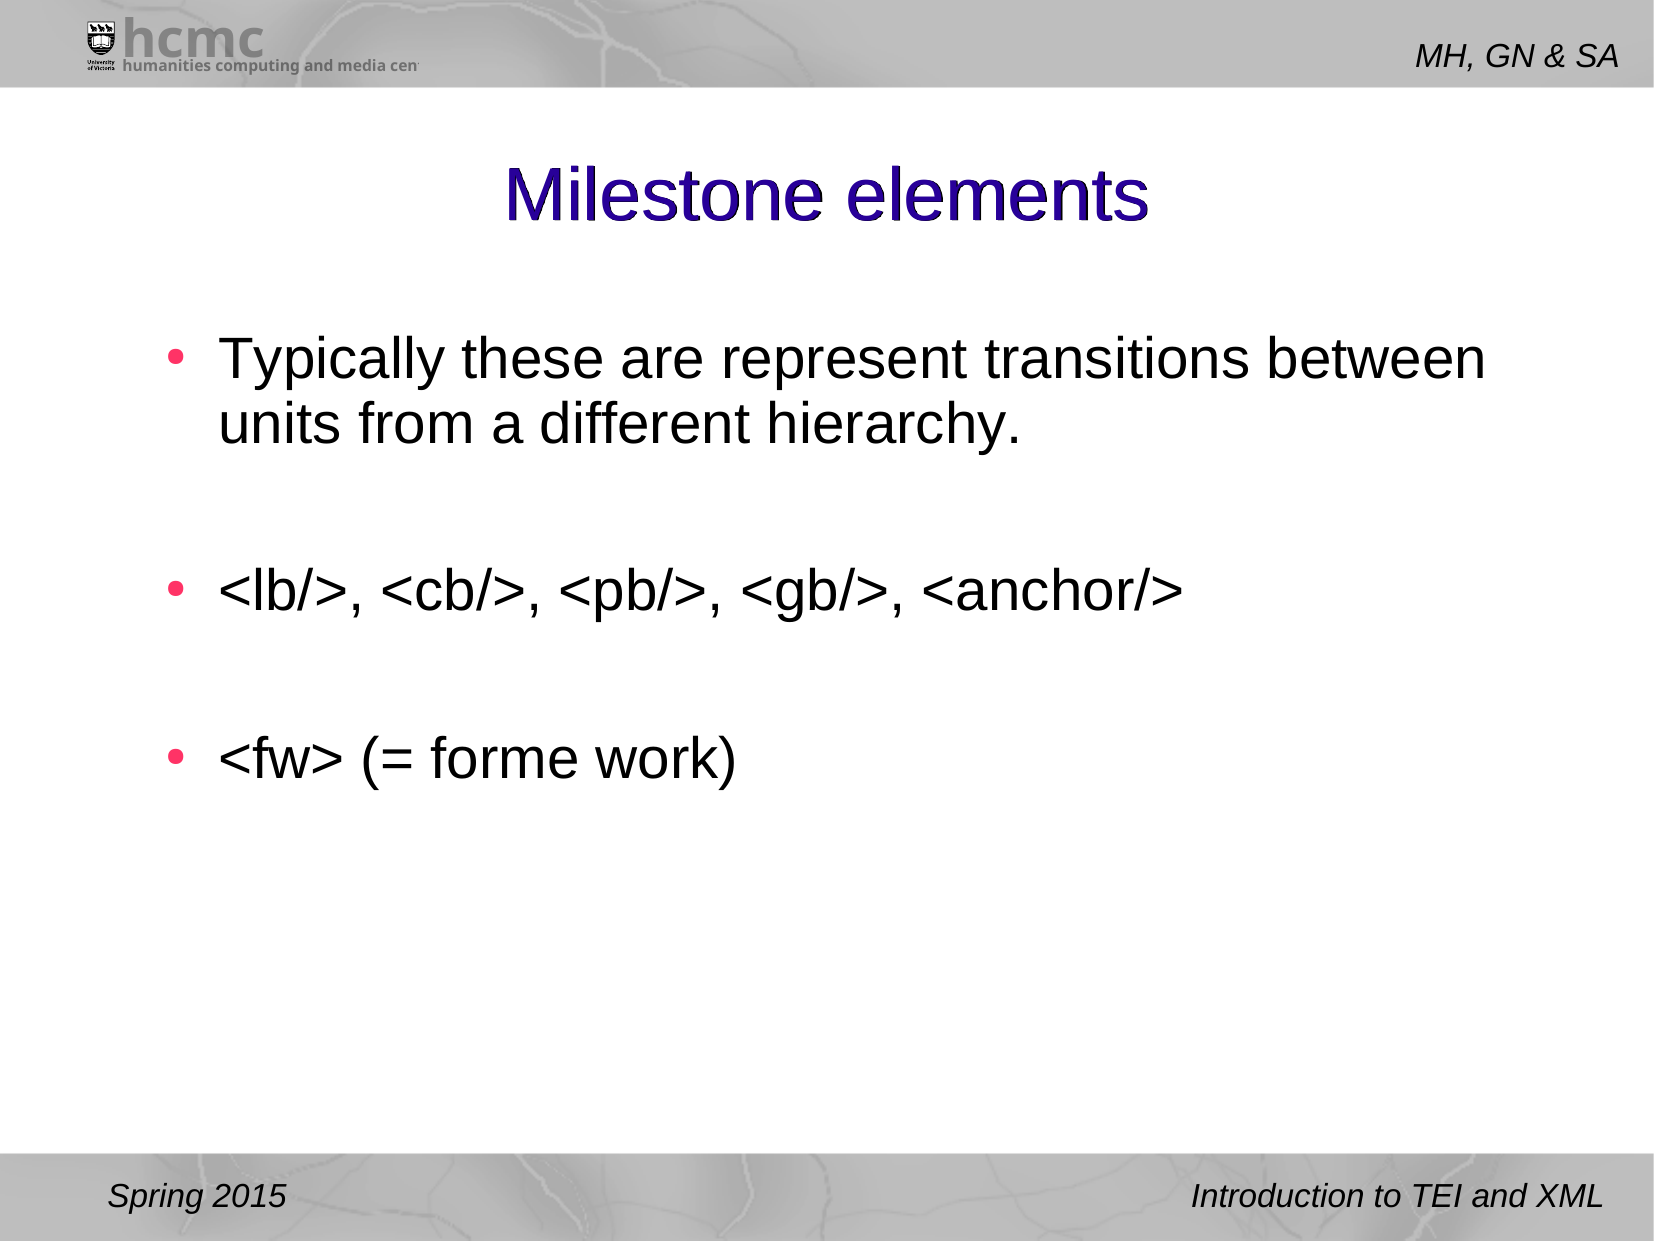

# Milestone elements
Typically these are represent transitions between units from a different hierarchy.
<lb/>, <cb/>, <pb/>, <gb/>, <anchor/>
<fw> (= forme work)